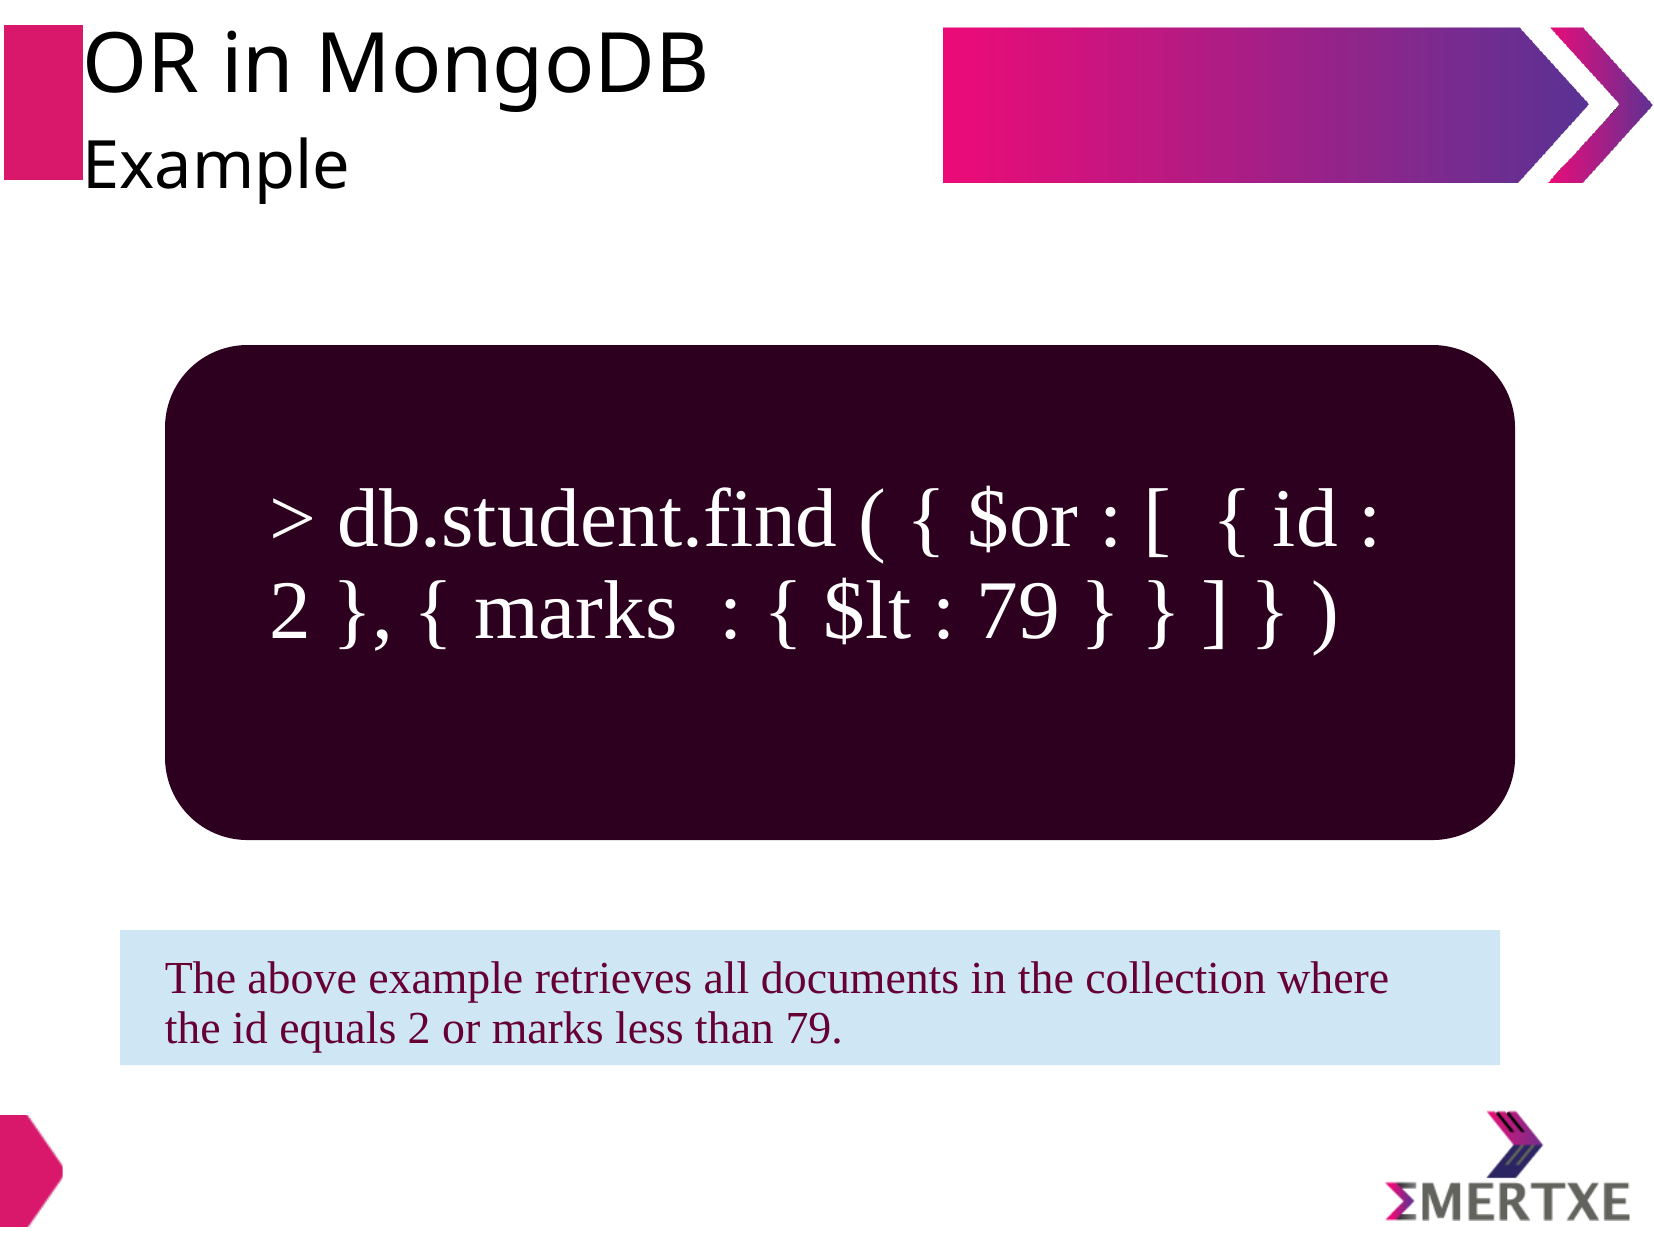

# OR in MongoDB Example
> db.student.find ( { $or : [ { id : 2 }, { marks : { $lt : 79 } } ] } )
The above example retrieves all documents in the collection where the id equals 2 or marks less than 79.